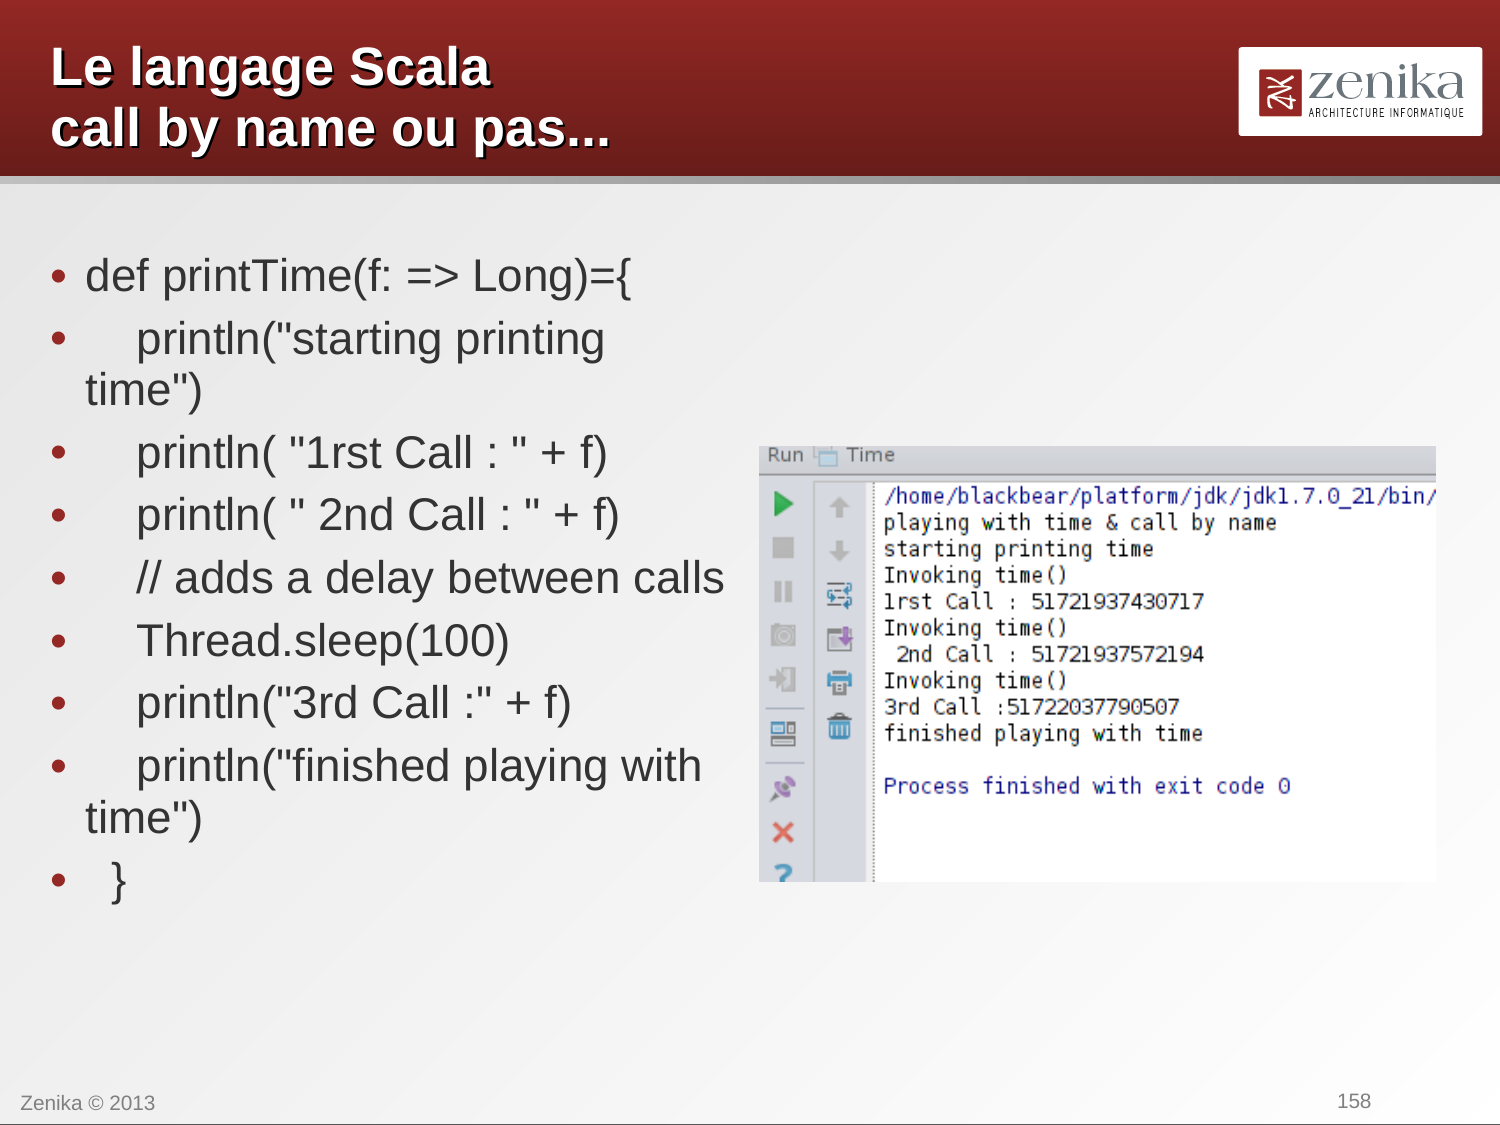

# Le langage Scala call by name ou pas...
def printTime(f: => Long)={
 println("starting printing time")
 println( "1rst Call : " + f)
 println( " 2nd Call : " + f)
 // adds a delay between calls
 Thread.sleep(100)
 println("3rd Call :" + f)
 println("finished playing with time")
 }